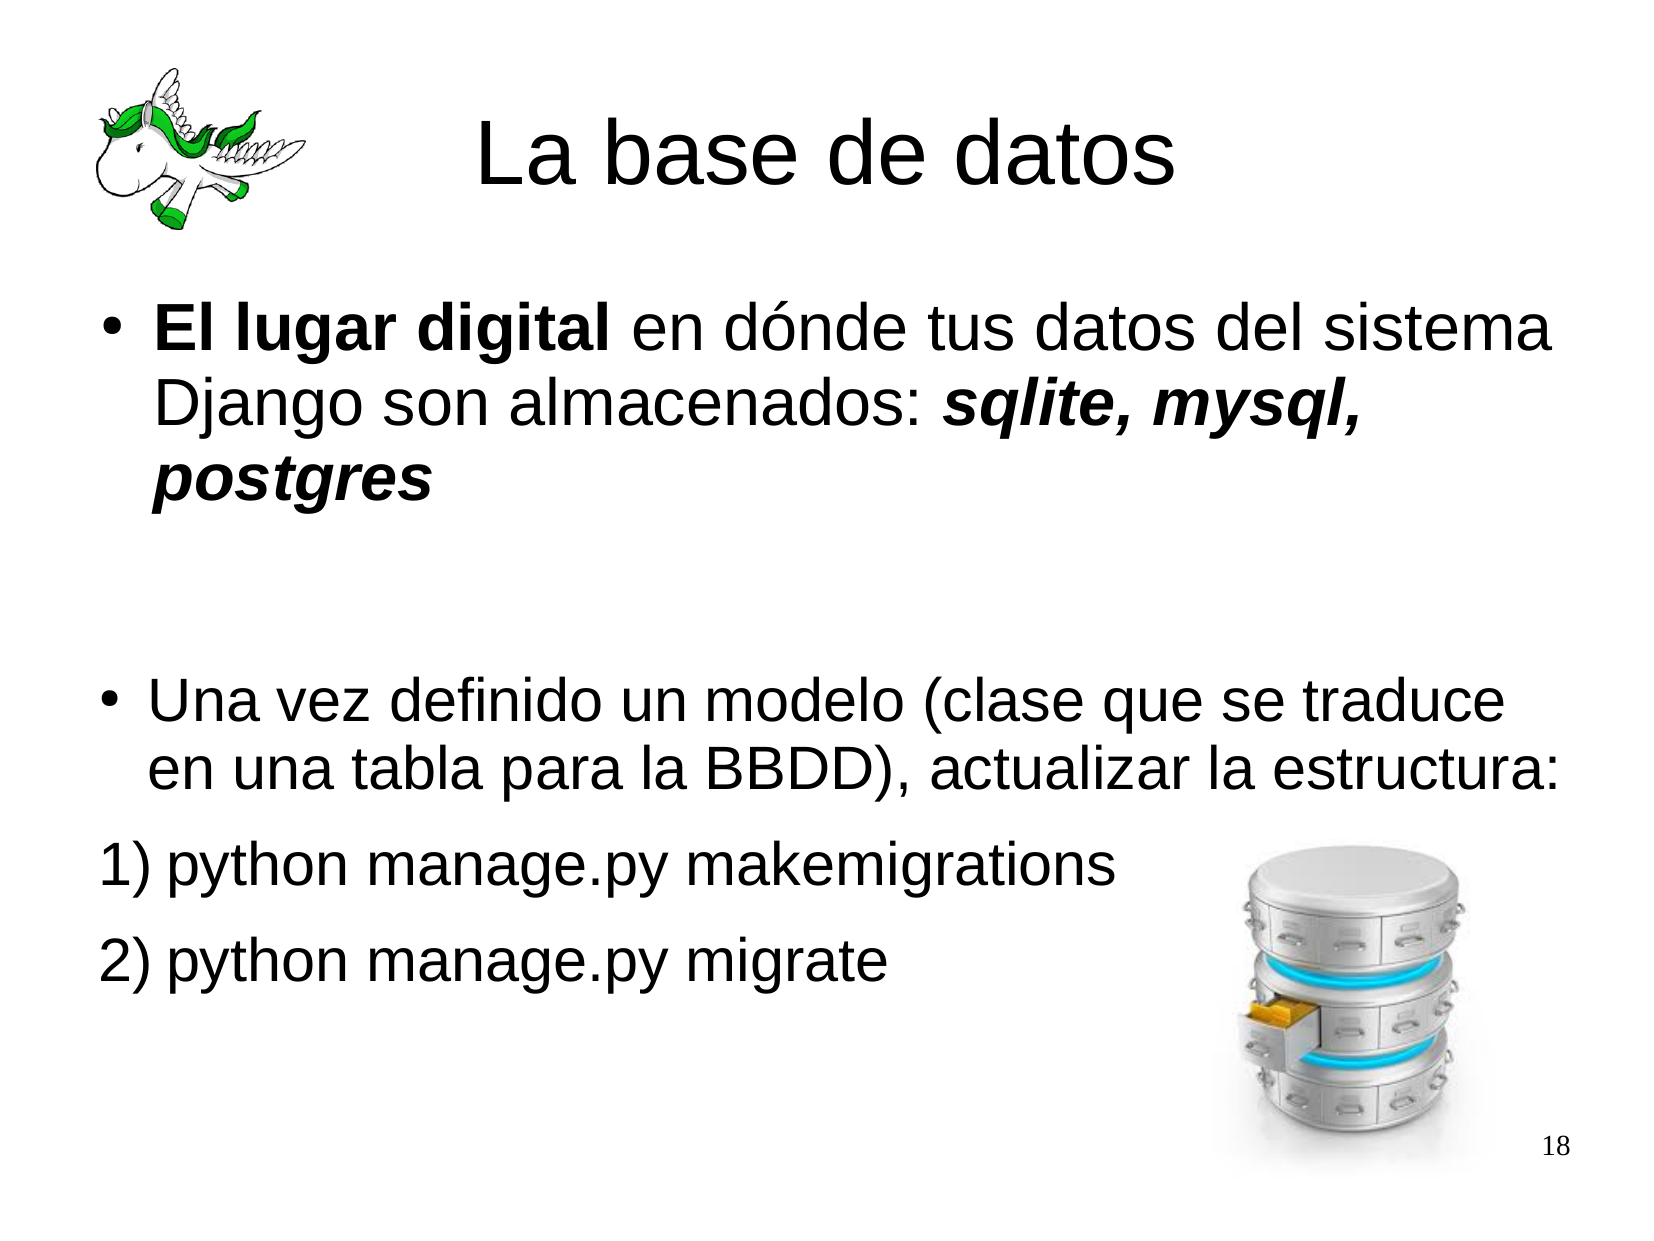

# La base de datos
El lugar digital en dónde tus datos del sistema Django son almacenados: sqlite, mysql, postgres
Una vez definido un modelo (clase que se traduce en una tabla para la BBDD), actualizar la estructura:
 python manage.py makemigrations
 python manage.py migrate
18